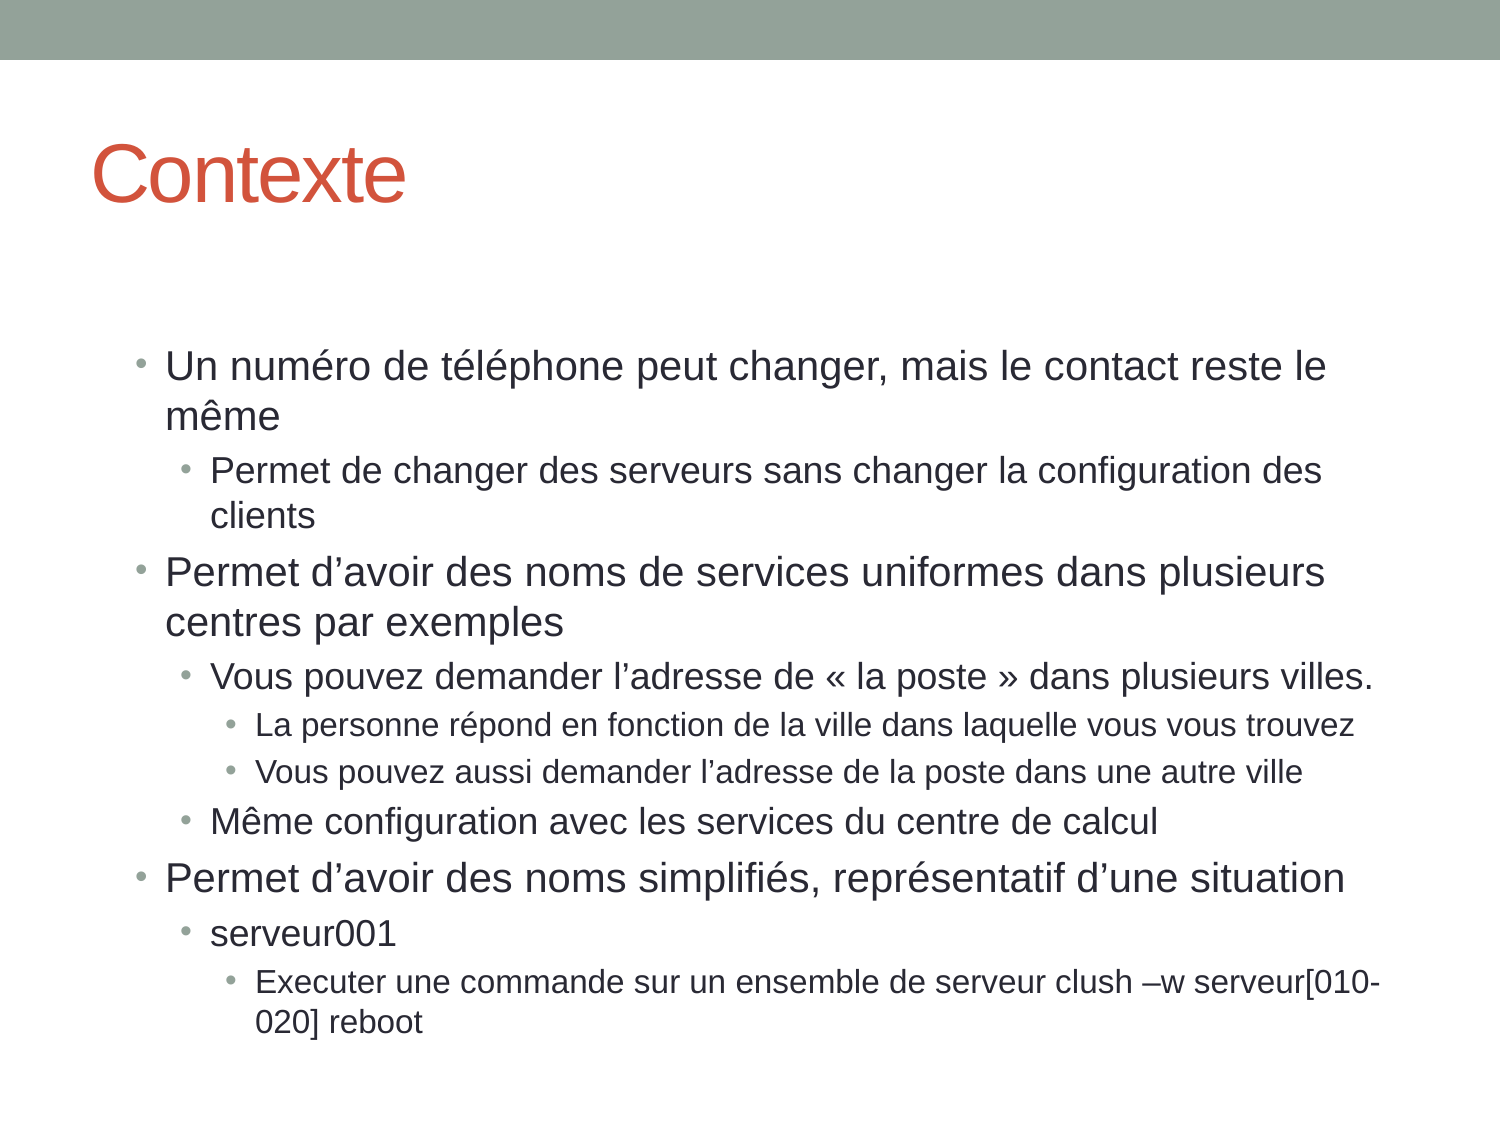

# Contexte
Un numéro de téléphone peut changer, mais le contact reste le même
Permet de changer des serveurs sans changer la configuration des clients
Permet d’avoir des noms de services uniformes dans plusieurs centres par exemples
Vous pouvez demander l’adresse de « la poste » dans plusieurs villes.
La personne répond en fonction de la ville dans laquelle vous vous trouvez
Vous pouvez aussi demander l’adresse de la poste dans une autre ville
Même configuration avec les services du centre de calcul
Permet d’avoir des noms simplifiés, représentatif d’une situation
serveur001
Executer une commande sur un ensemble de serveur clush –w serveur[010-020] reboot